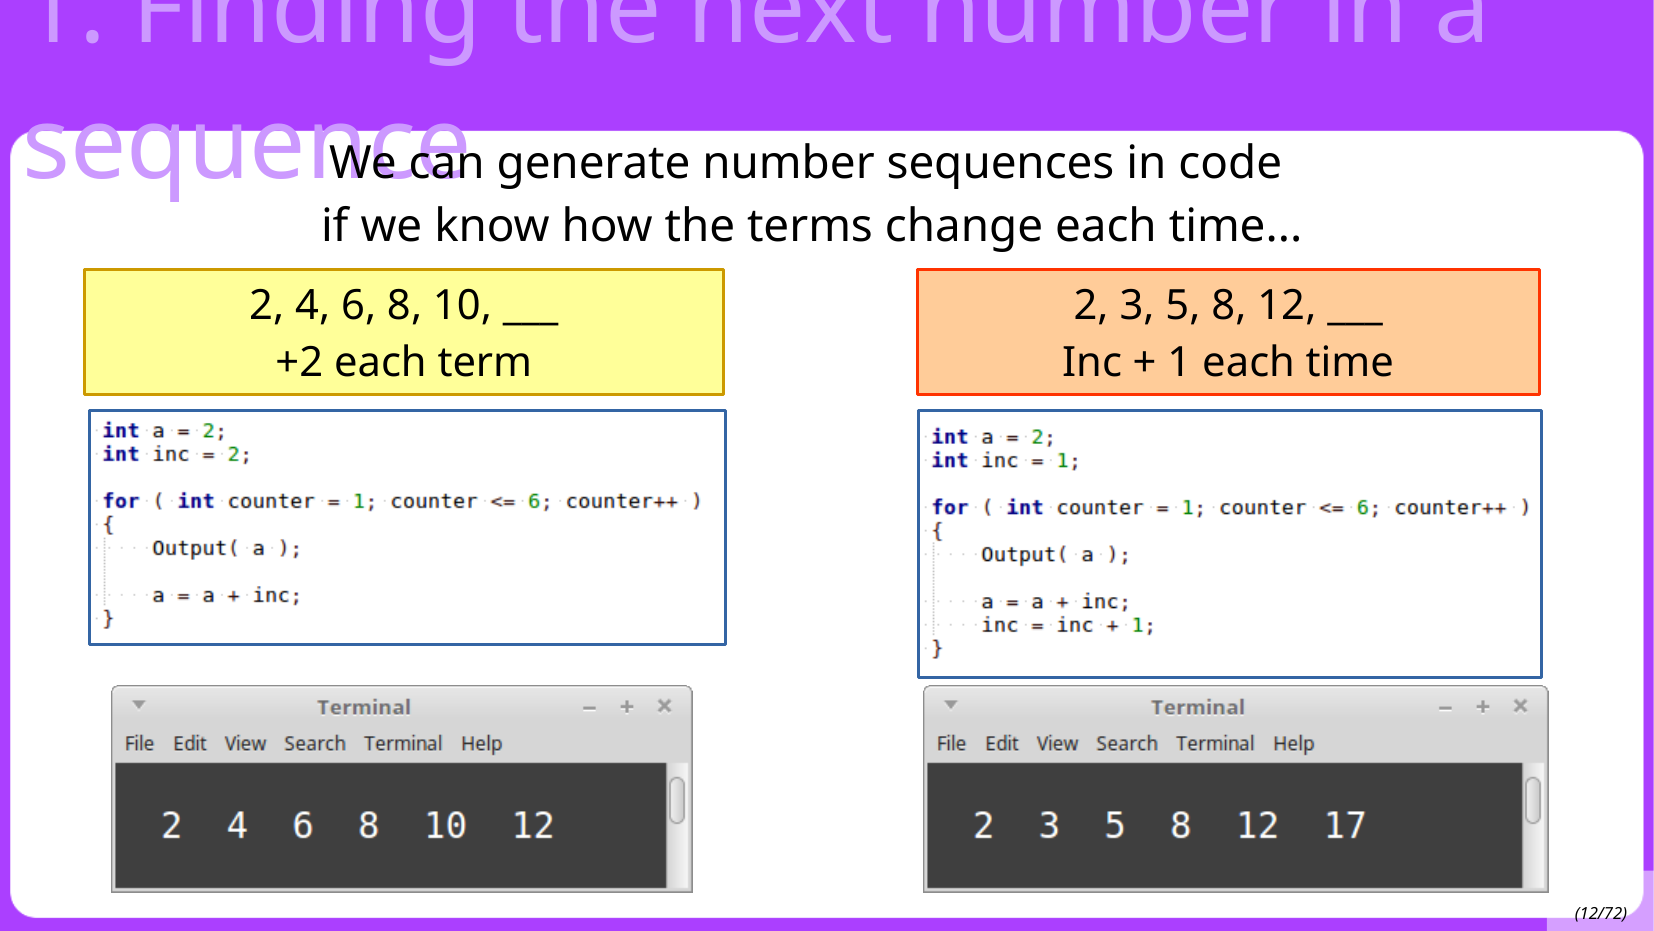

# 1. Finding the next number in a sequence
We can generate number sequences in code
if we know how the terms change each time...
2, 4, 6, 8, 10, ___
+2 each term
2, 3, 5, 8, 12, ___
Inc + 1 each time